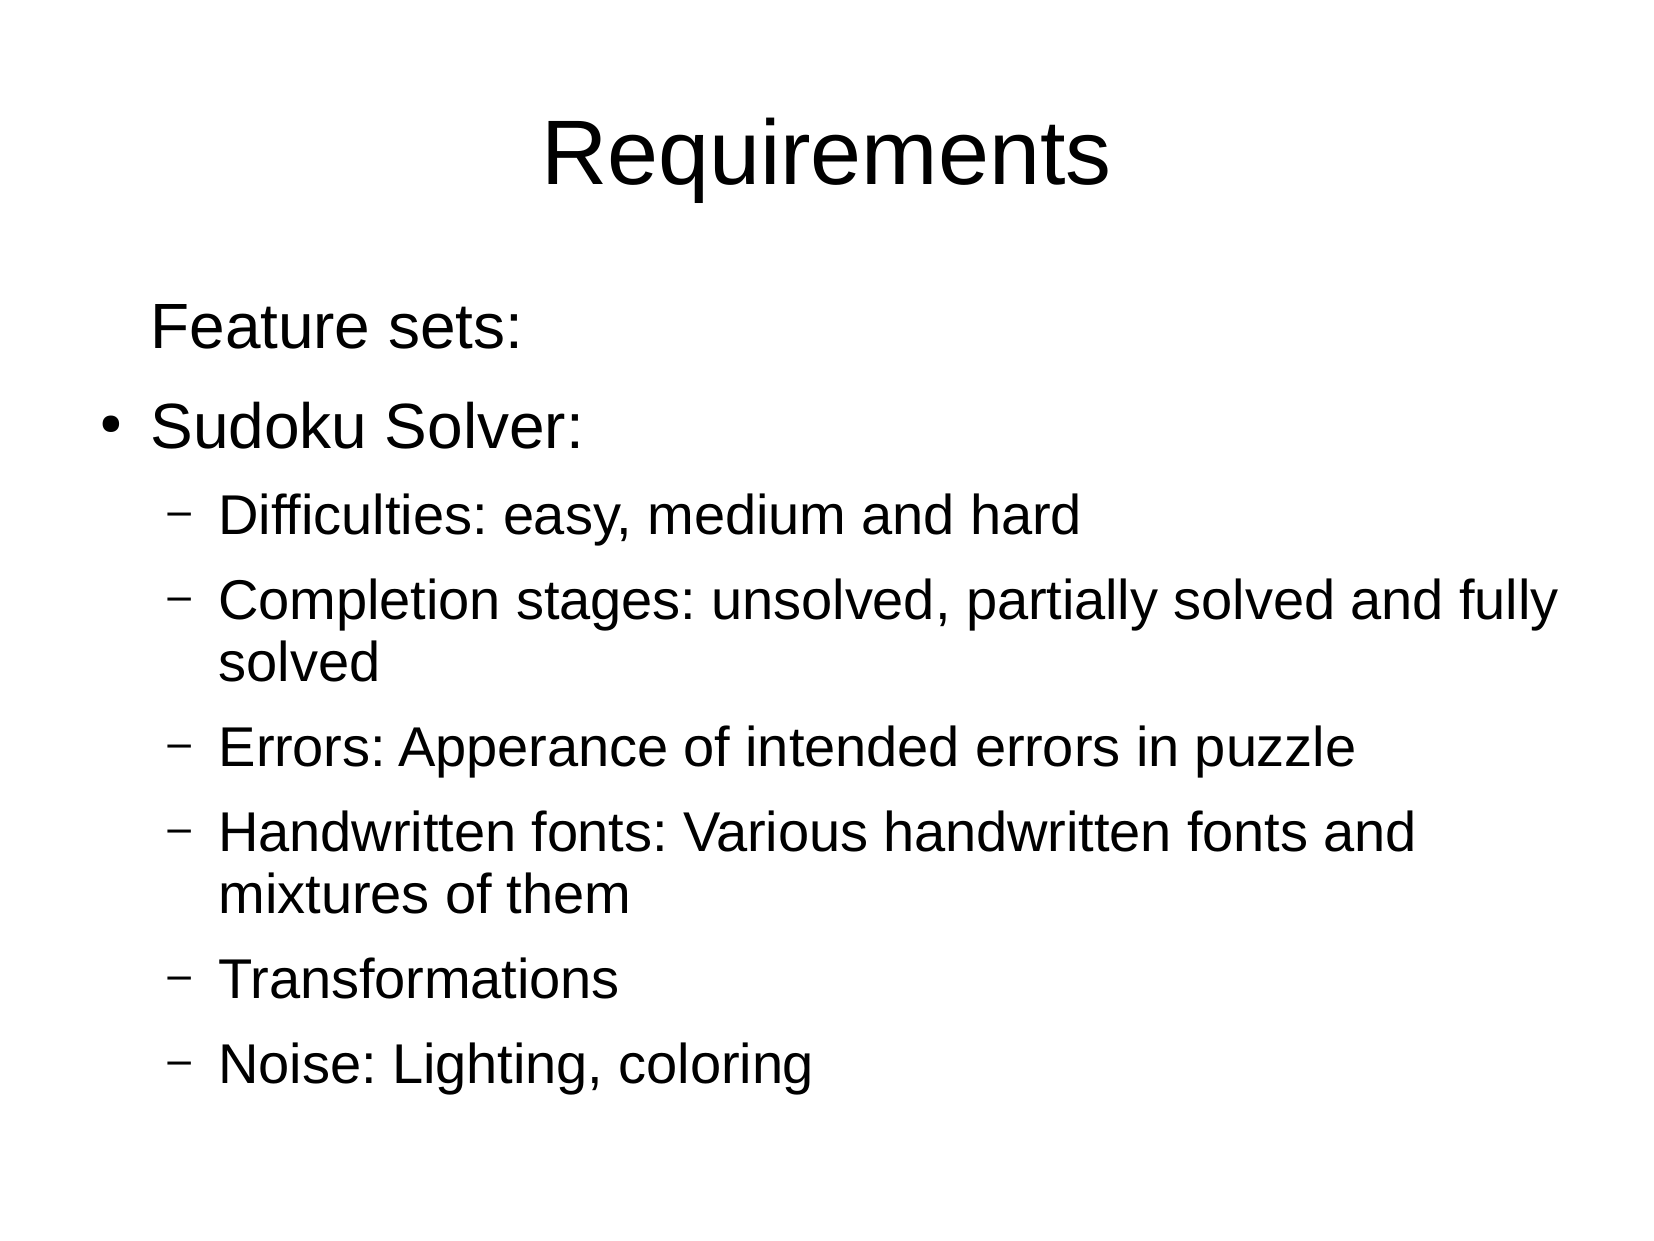

# Requirements
Feature sets:
Sudoku Solver:
Difficulties: easy, medium and hard
Completion stages: unsolved, partially solved and fully solved
Errors: Apperance of intended errors in puzzle
Handwritten fonts: Various handwritten fonts and mixtures of them
Transformations
Noise: Lighting, coloring